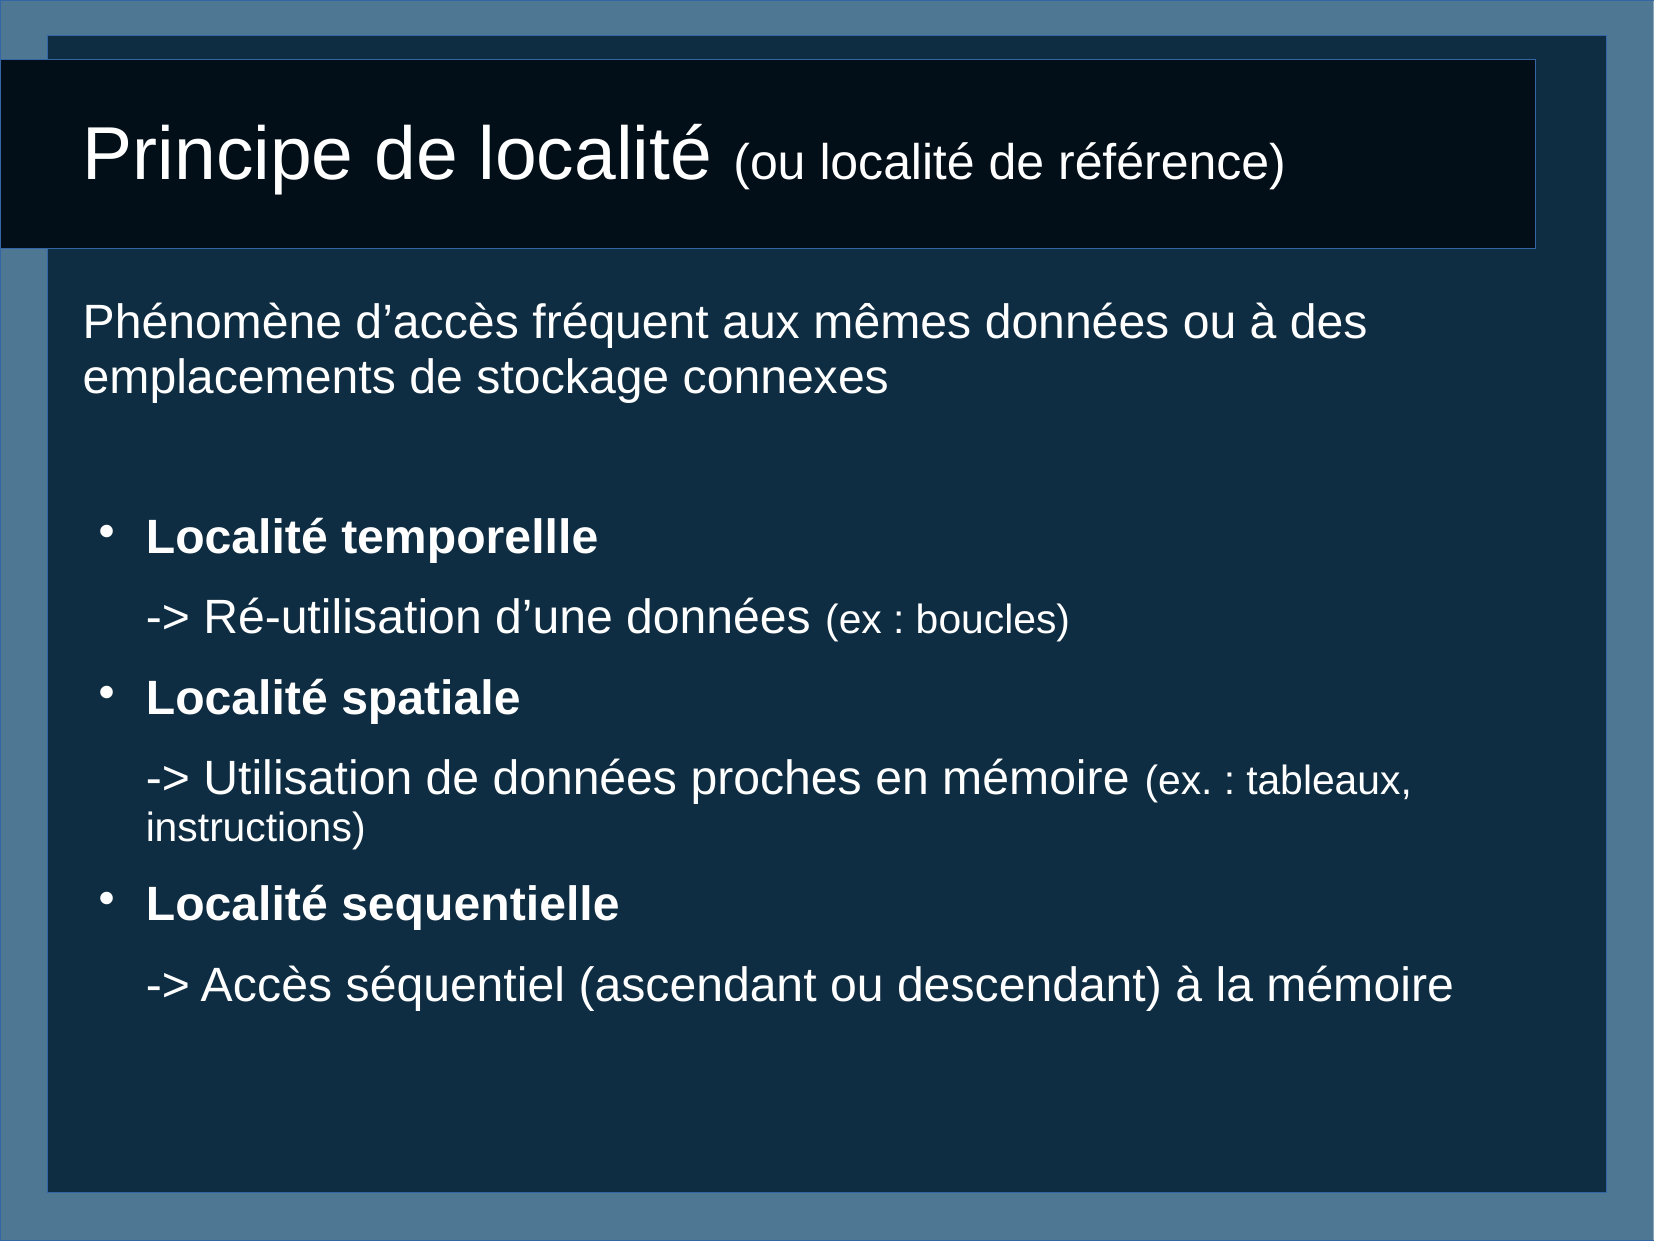

# Principe de localité (ou localité de référence)
Phénomène d’accès fréquent aux mêmes données ou à des emplacements de stockage connexes
Localité temporellle
-> Ré-utilisation d’une données (ex : boucles)
Localité spatiale
-> Utilisation de données proches en mémoire (ex. : tableaux, instructions)
Localité sequentielle
-> Accès séquentiel (ascendant ou descendant) à la mémoire